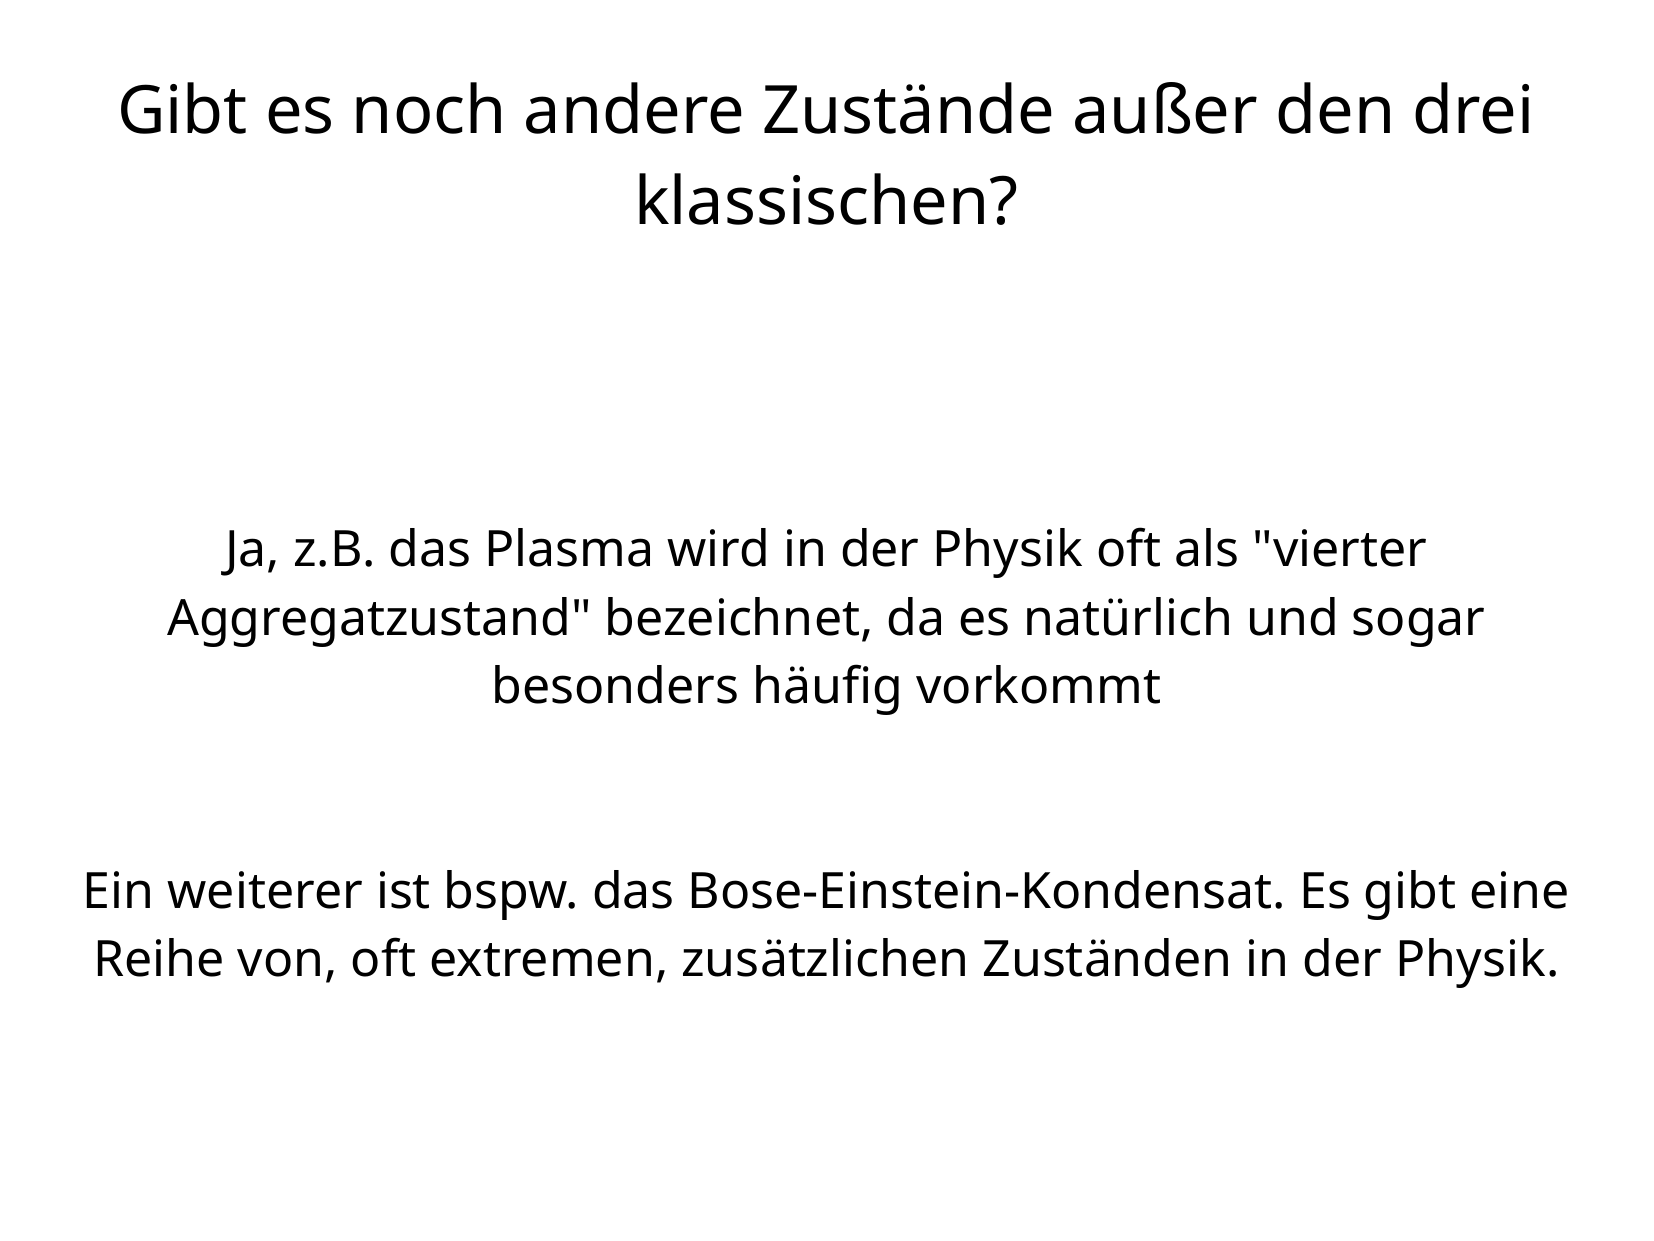

# Gibt es noch andere Zustände außer den drei klassischen?
Ja, z.B. das Plasma wird in der Physik oft als "vierter Aggregatzustand" bezeichnet, da es natürlich und sogar besonders häufig vorkommt
Ein weiterer ist bspw. das Bose-Einstein-Kondensat. Es gibt eine Reihe von, oft extremen, zusätzlichen Zuständen in der Physik.